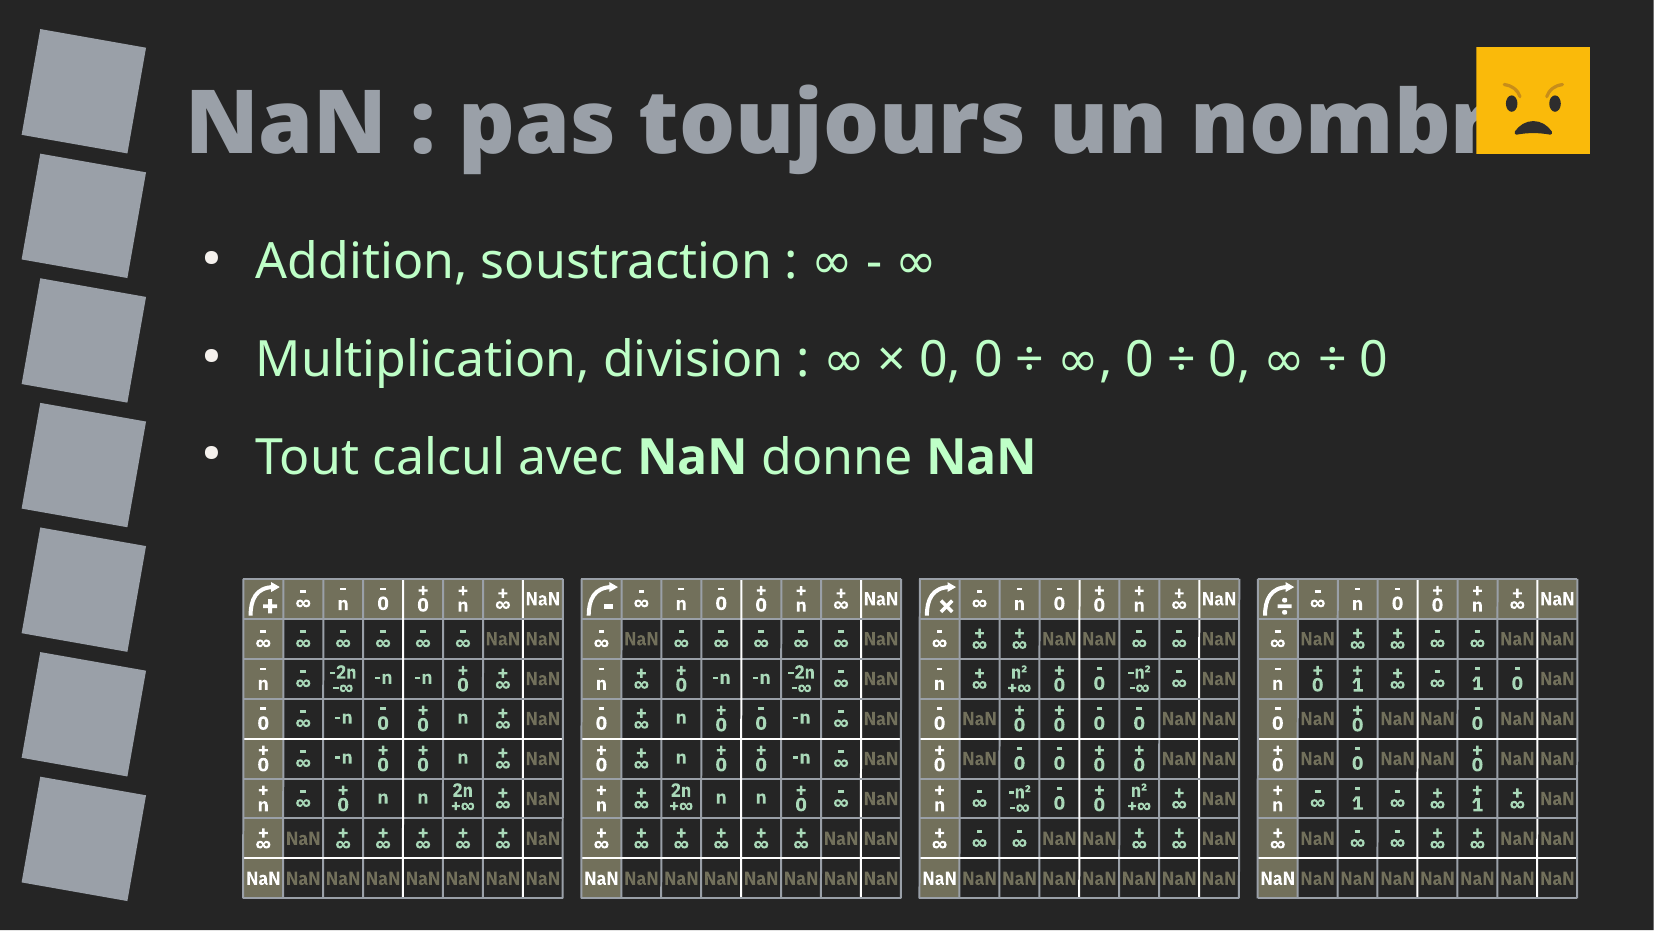

# NaN : pas toujours un nombre
Addition, soustraction : ∞ - ∞
Multiplication, division : ∞ × 0, 0 ÷ ∞, 0 ÷ 0, ∞ ÷ 0
Tout calcul avec NaN donne NaN